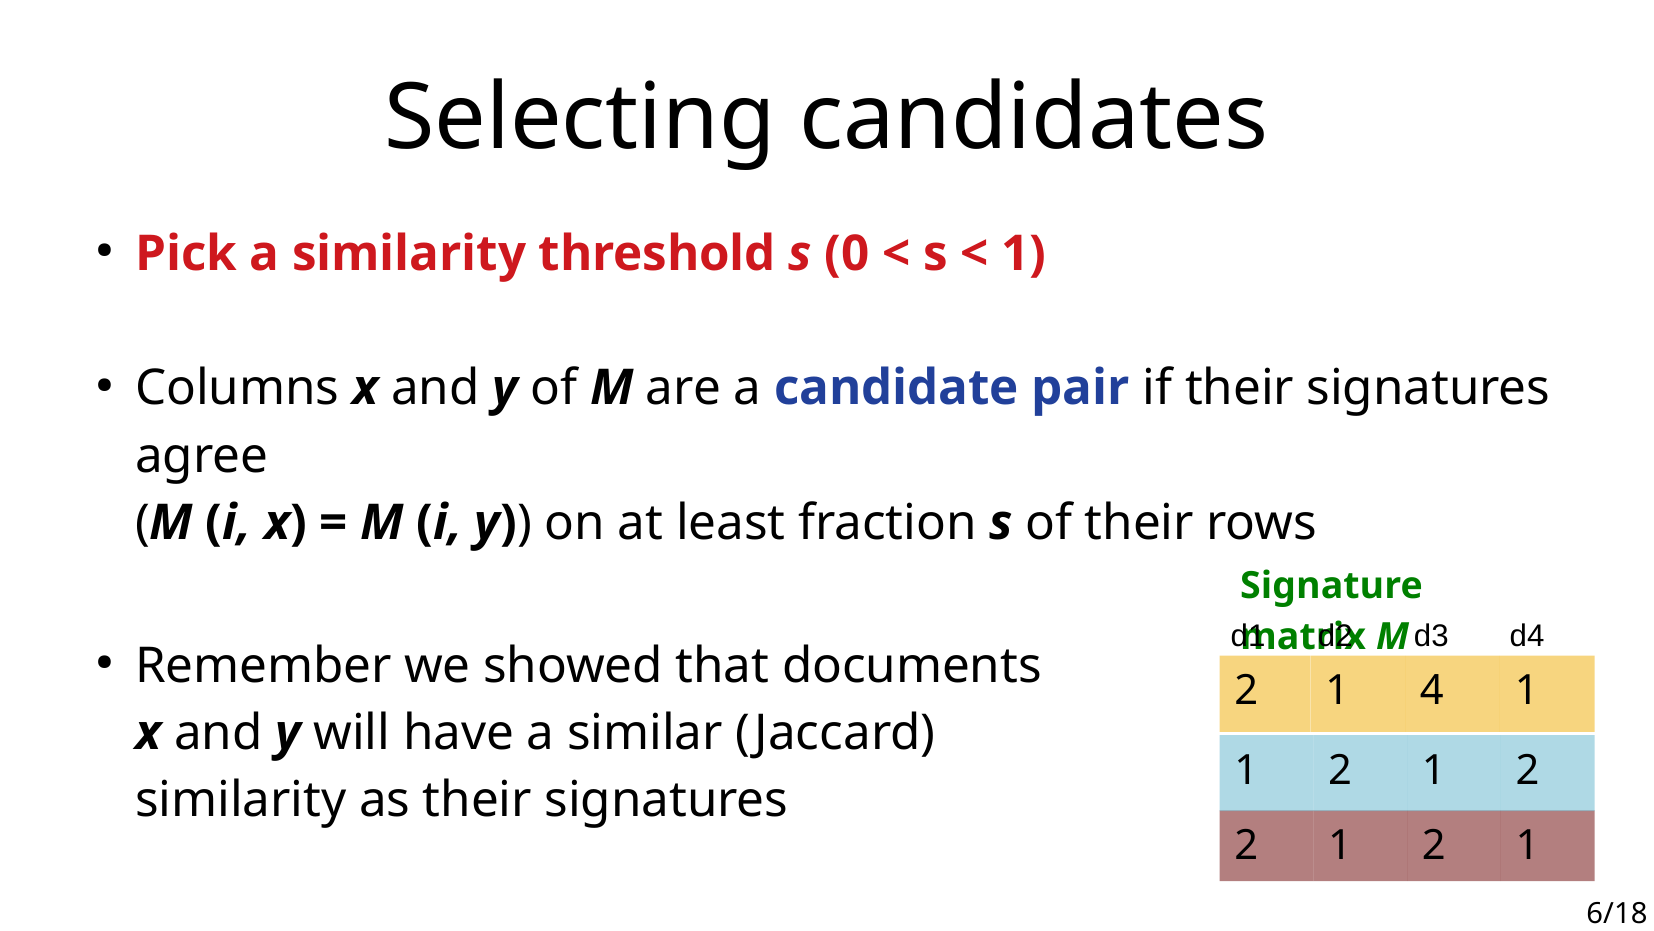

# Selecting candidates
Pick a similarity threshold s (0 < s < 1)
Columns x and y of M are a candidate pair if their signatures agree
(M (i, x) = M (i, y)) on at least fraction s of their rows
Remember we showed that documents
x and y will have a similar (Jaccard)
similarity as their signatures
Signature matrix M
 d1 d2 d3 d4
2
1
4
1
1
2
1
2
2
1
2
1
6